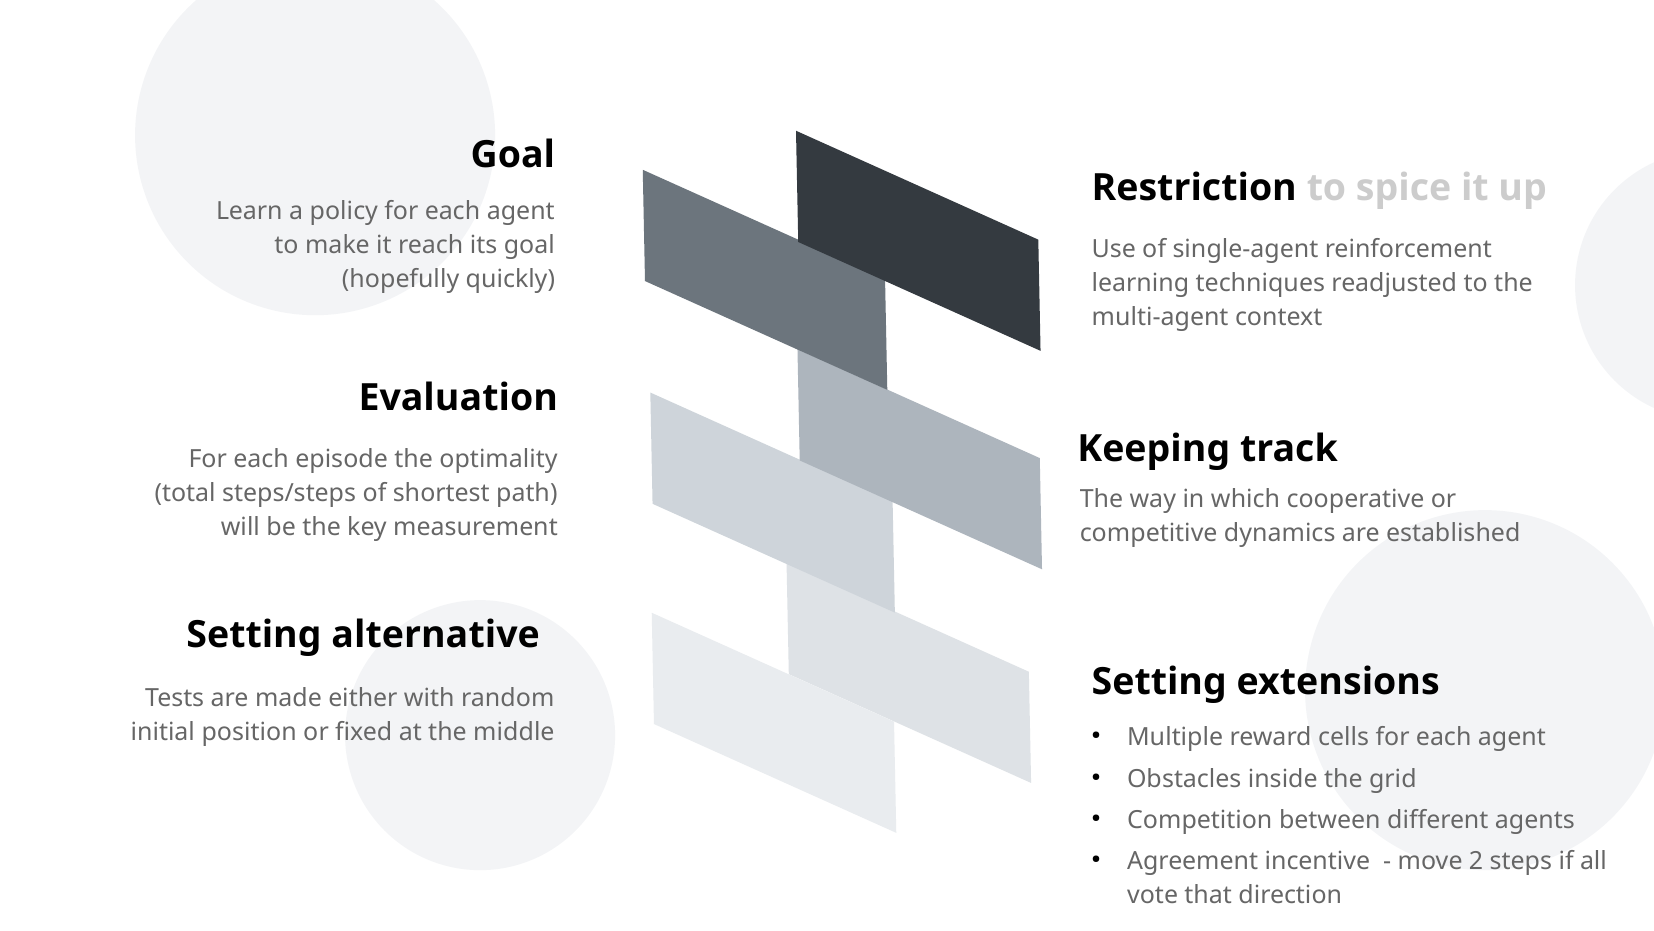

Goal
Restriction to spice it up
Learn a policy for each agent to make it reach its goal (hopefully quickly)
Use of single-agent reinforcement learning techniques readjusted to the multi-agent context
Evaluation
Keeping track
For each episode the optimality (total steps/steps of shortest path) will be the key measurement
The way in which cooperative or competitive dynamics are established
Setting alternative
Setting extensions
Tests are made either with random initial position or fixed at the middle
Multiple reward cells for each agent
Obstacles inside the grid
Competition between different agents
Agreement incentive - move 2 steps if all vote that direction